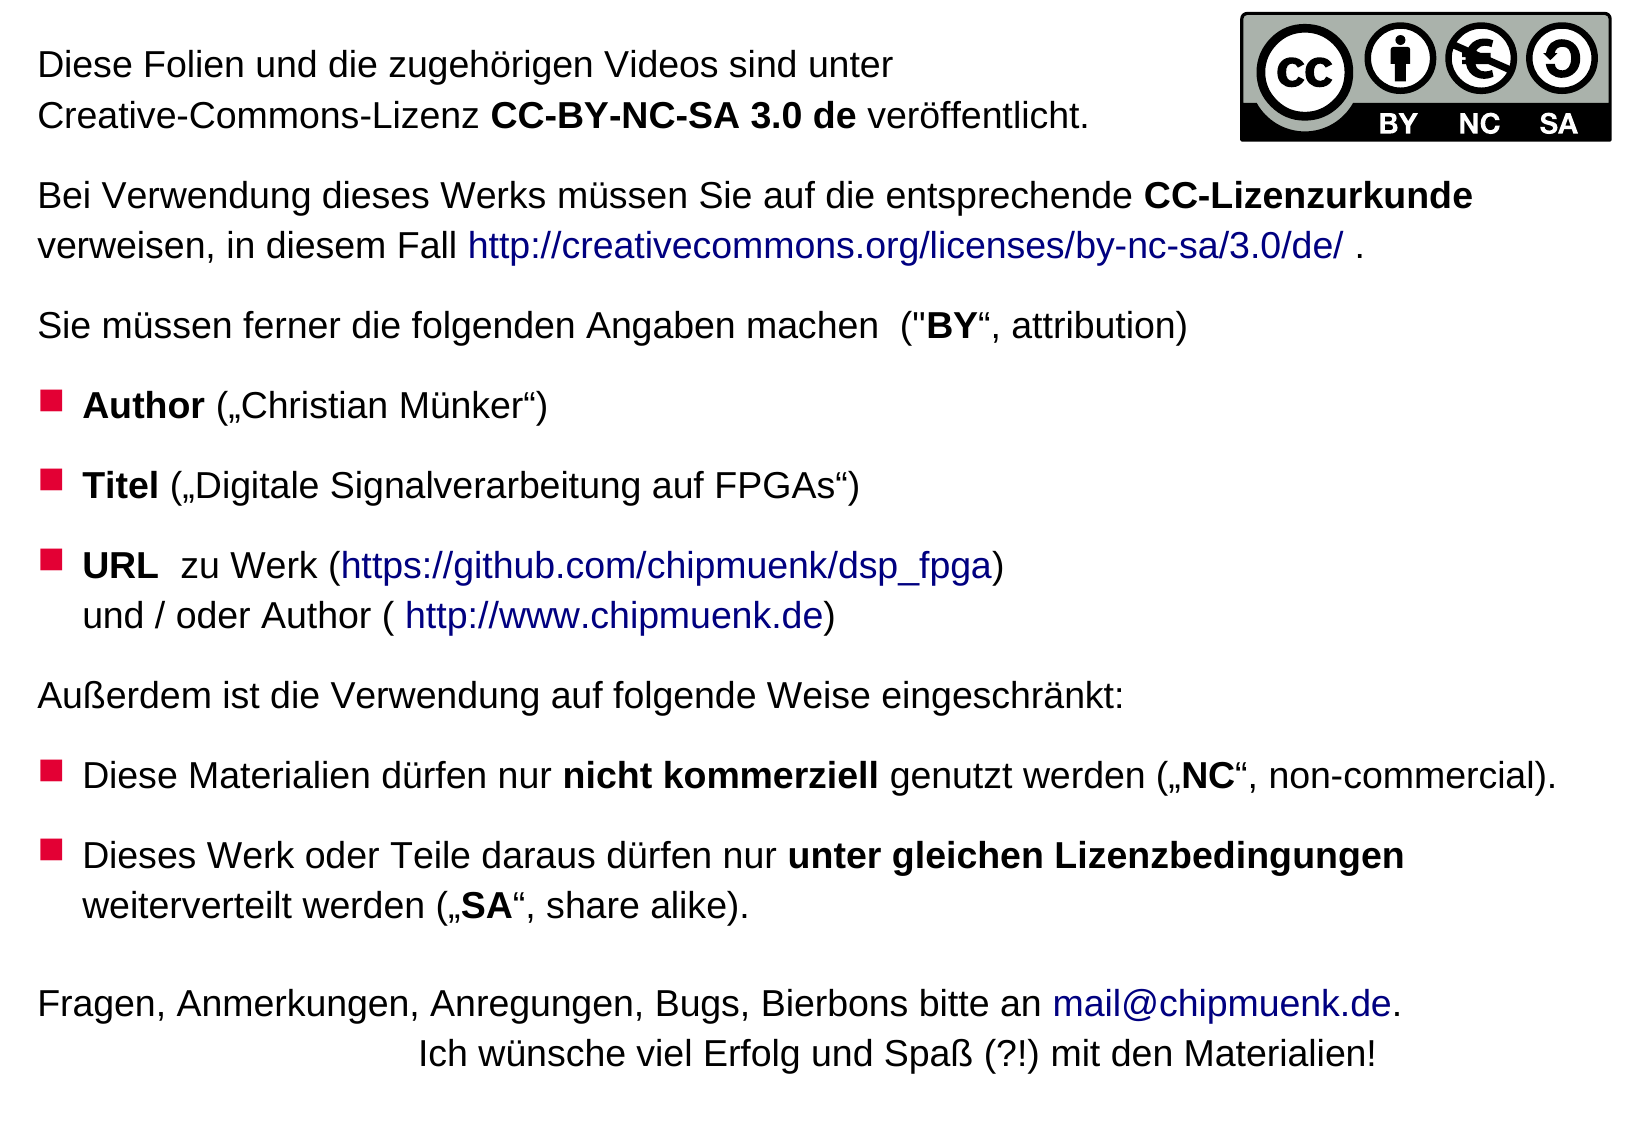

# Diese Folien und die zugehörigen Videos sind unter Creative-Commons-Lizenz CC-BY-NC-SA 3.0 de veröffentlicht.
Bei Verwendung dieses Werks müssen Sie auf die entsprechende CC-Lizenzurkunde verweisen, in diesem Fall http://creativecommons.org/licenses/by-nc-sa/3.0/de/ .
Sie müssen ferner die folgenden Angaben machen ("BY“, attribution)
Author („Christian Münker“)
Titel („Digitale Signalverarbeitung auf FPGAs“)
URL zu Werk (https://github.com/chipmuenk/dsp_fpga)
und / oder Author ( http://www.chipmuenk.de)
Außerdem ist die Verwendung auf folgende Weise eingeschränkt:
Diese Materialien dürfen nur nicht kommerziell genutzt werden („NC“, non-commercial).
Dieses Werk oder Teile daraus dürfen nur unter gleichen Lizenzbedingungen weiterverteilt werden („SA“, share alike).
Fragen, Anmerkungen, Anregungen, Bugs, Bierbons bitte an mail@chipmuenk.de.
			Ich wünsche viel Erfolg und Spaß (?!) mit den Materialien!